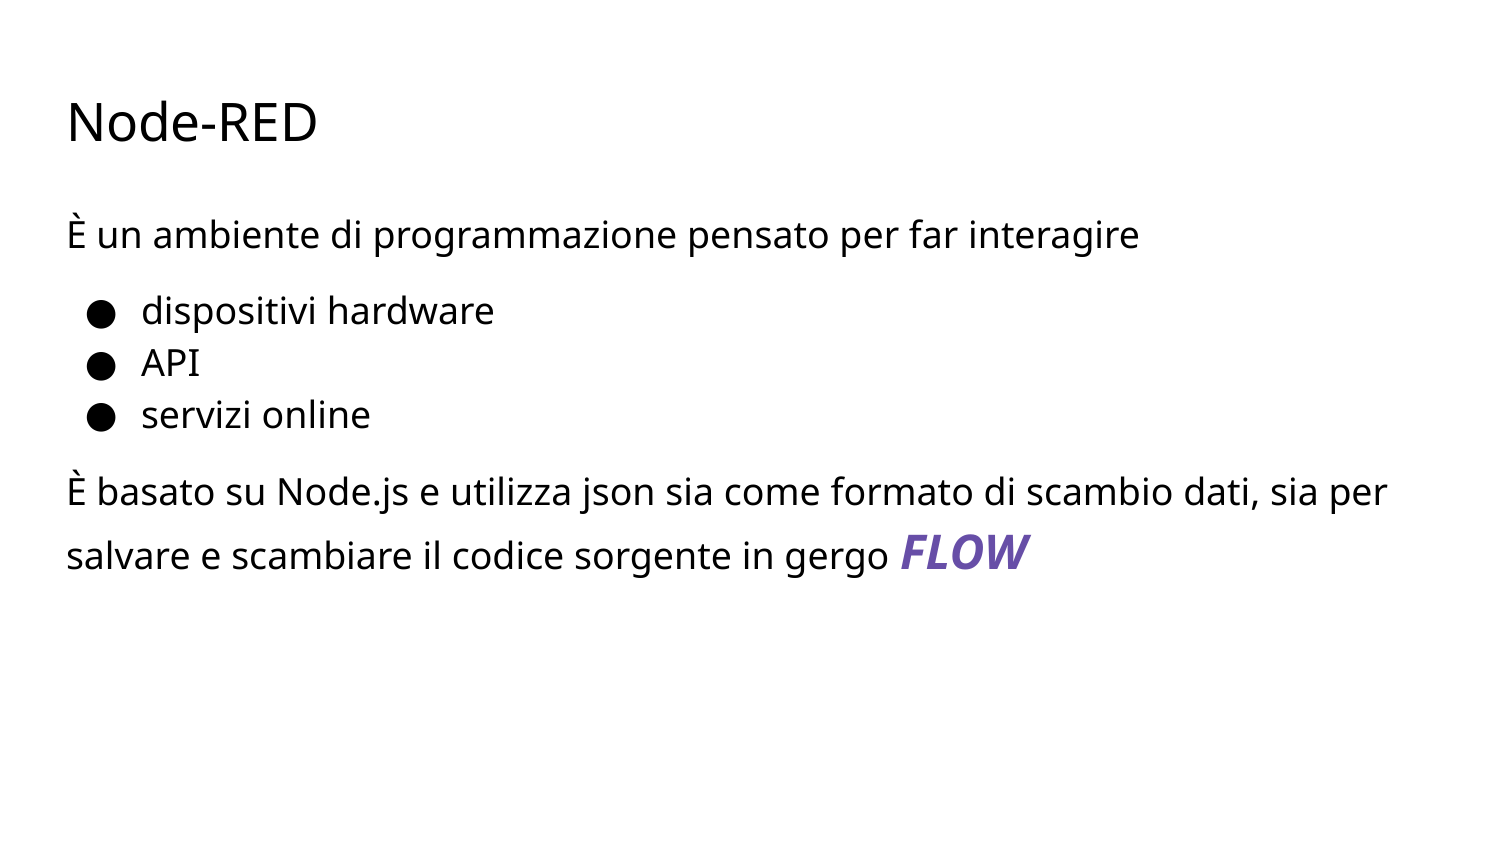

# Node-RED
È un ambiente di programmazione pensato per far interagire
dispositivi hardware
API
servizi online
È basato su Node.js e utilizza json sia come formato di scambio dati, sia per salvare e scambiare il codice sorgente in gergo FLOW